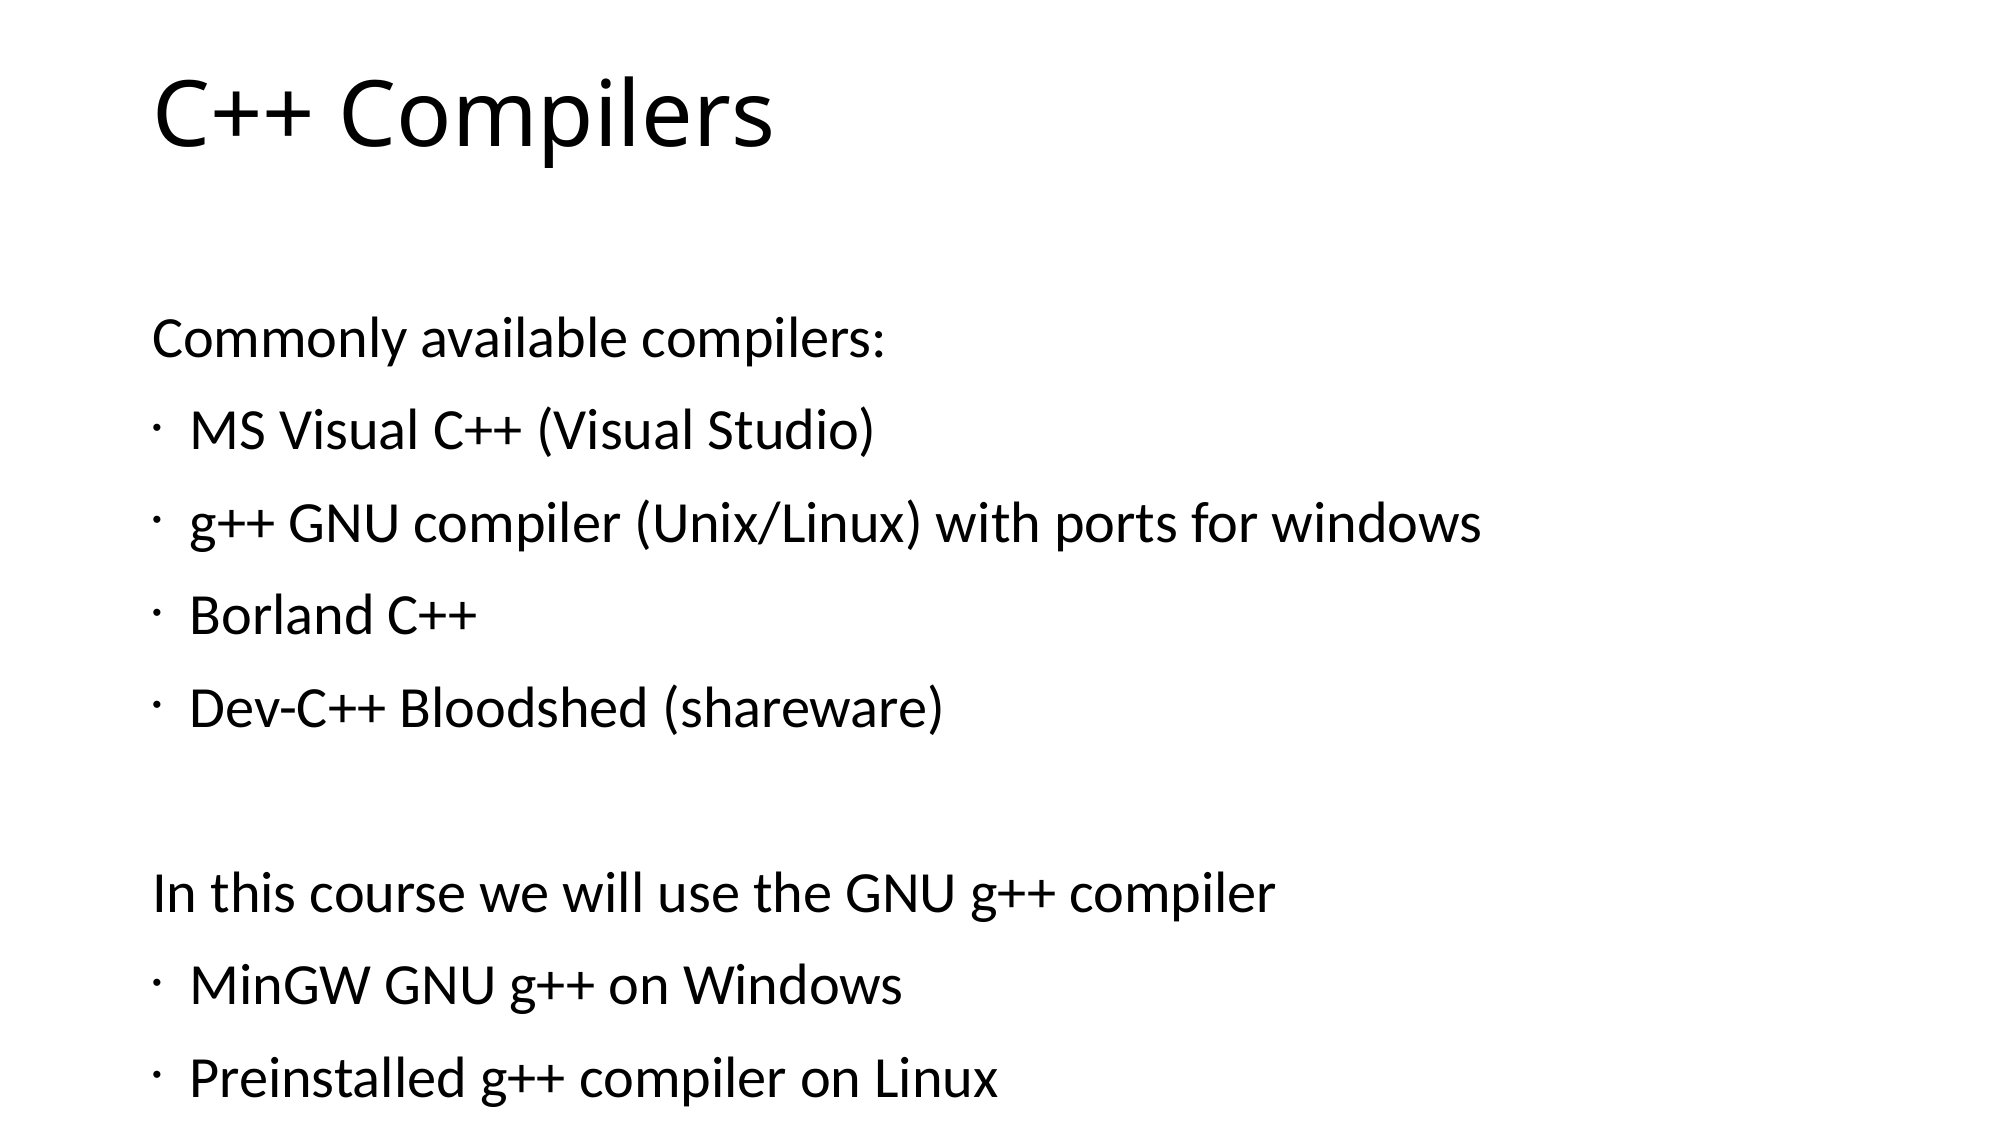

# C++ Compilers
Commonly available compilers:
MS Visual C++ (Visual Studio)
g++ GNU compiler (Unix/Linux) with ports for windows
Borland C++
Dev-C++ Bloodshed (shareware)
In this course we will use the GNU g++ compiler
MinGW GNU g++ on Windows
Preinstalled g++ compiler on Linux